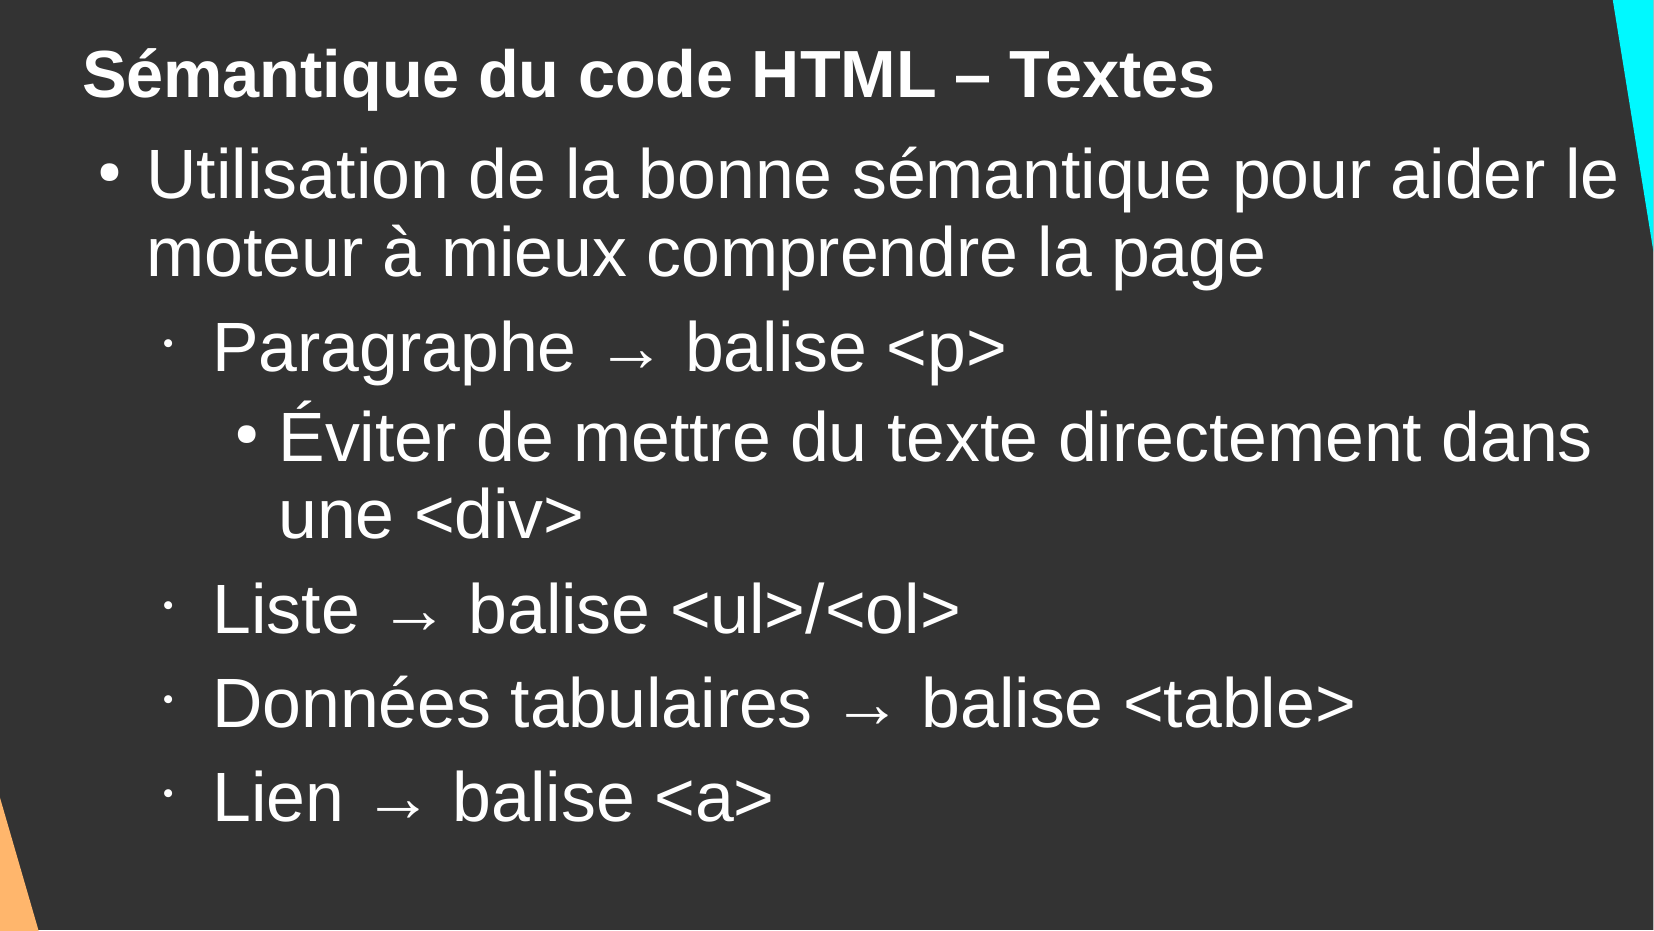

# Sémantique du code HTML – Textes
Utilisation de la bonne sémantique pour aider le moteur à mieux comprendre la page
Paragraphe → balise <p>
Éviter de mettre du texte directement dans une <div>
Liste → balise <ul>/<ol>
Données tabulaires → balise <table>
Lien → balise <a>